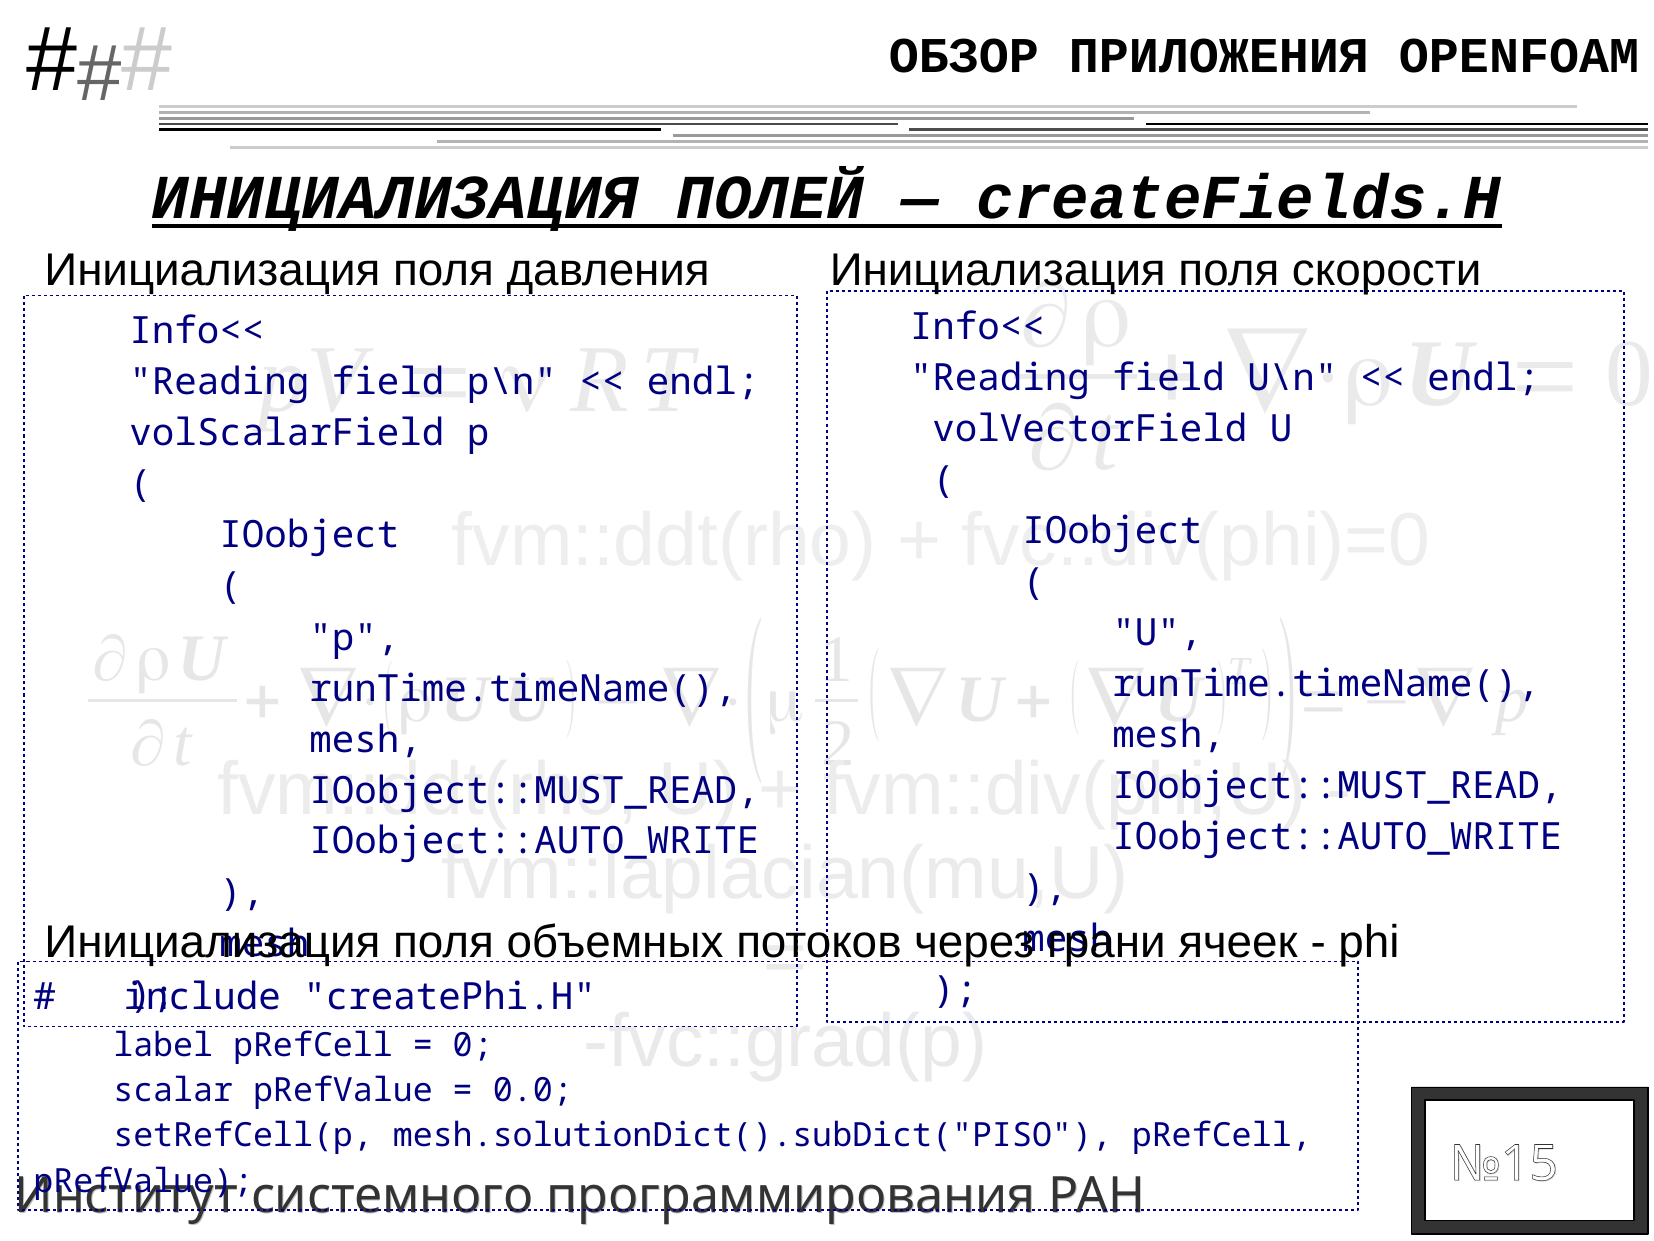

# ИНИЦИАЛИЗАЦИЯ ПОЛЕЙ — createFields.H
Инициализация поля давления
Инициализация поля скорости
 Info<<
 "Reading field U\n" << endl;
 volVectorField U
 (
 IOobject
 (
 "U",
 runTime.timeName(),
 mesh,
 IOobject::MUST_READ,
 IOobject::AUTO_WRITE
 ),
 mesh
 );
 Info<<
 "Reading field p\n" << endl;
 volScalarField p
 (
 IOobject
 (
 "p",
 runTime.timeName(),
 mesh,
 IOobject::MUST_READ,
 IOobject::AUTO_WRITE
 ),
 mesh
 );
Инициализация поля объемных потоков через грани ячеек - phi
# include "createPhi.H"
 label pRefCell = 0;
 scalar pRefValue = 0.0;
 setRefCell(p, mesh.solutionDict().subDict("PISO"), pRefCell, pRefValue);